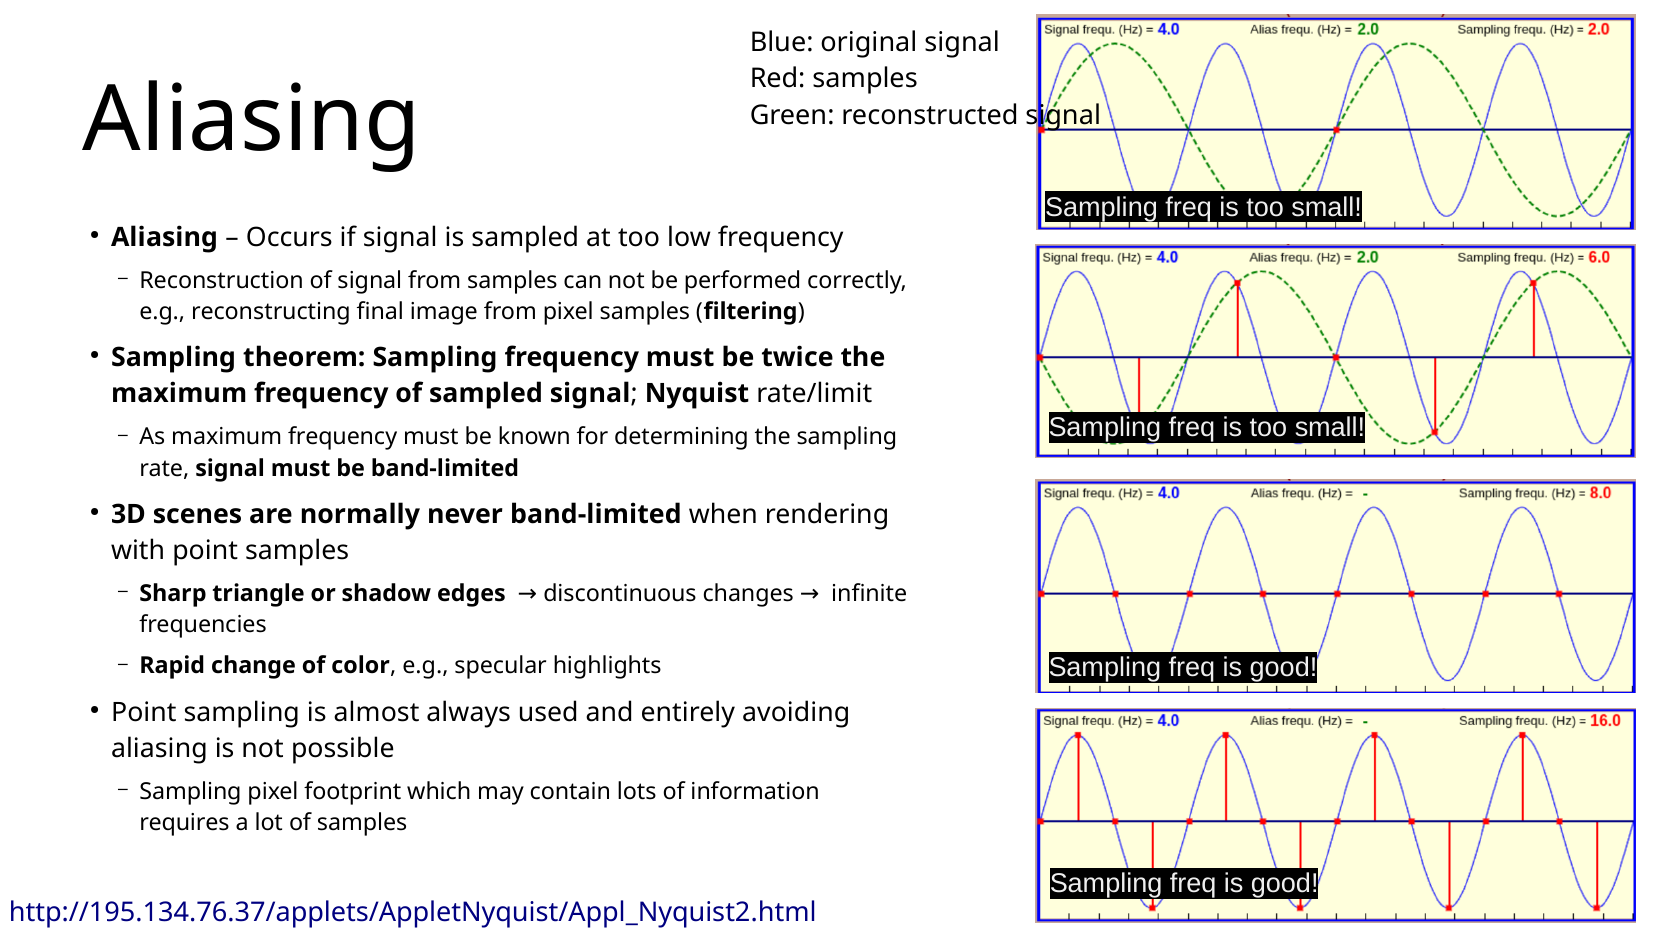

Blue: original signal
Red: samples
Green: reconstructed signal
# Aliasing
Sampling freq is too small!
Aliasing – Occurs if signal is sampled at too low frequency
Reconstruction of signal from samples can not be performed correctly, e.g., reconstructing final image from pixel samples (filtering)
Sampling theorem: Sampling frequency must be twice the maximum frequency of sampled signal; Nyquist rate/limit
As maximum frequency must be known for determining the sampling rate, signal must be band-limited
3D scenes are normally never band-limited when rendering with point samples
Sharp triangle or shadow edges → discontinuous changes → infinite frequencies
Rapid change of color, e.g., specular highlights
Point sampling is almost always used and entirely avoiding aliasing is not possible
Sampling pixel footprint which may contain lots of information requires a lot of samples
Sampling freq is too small!
Sampling freq is good!
33
Sampling freq is good!
http://195.134.76.37/applets/AppletNyquist/Appl_Nyquist2.html